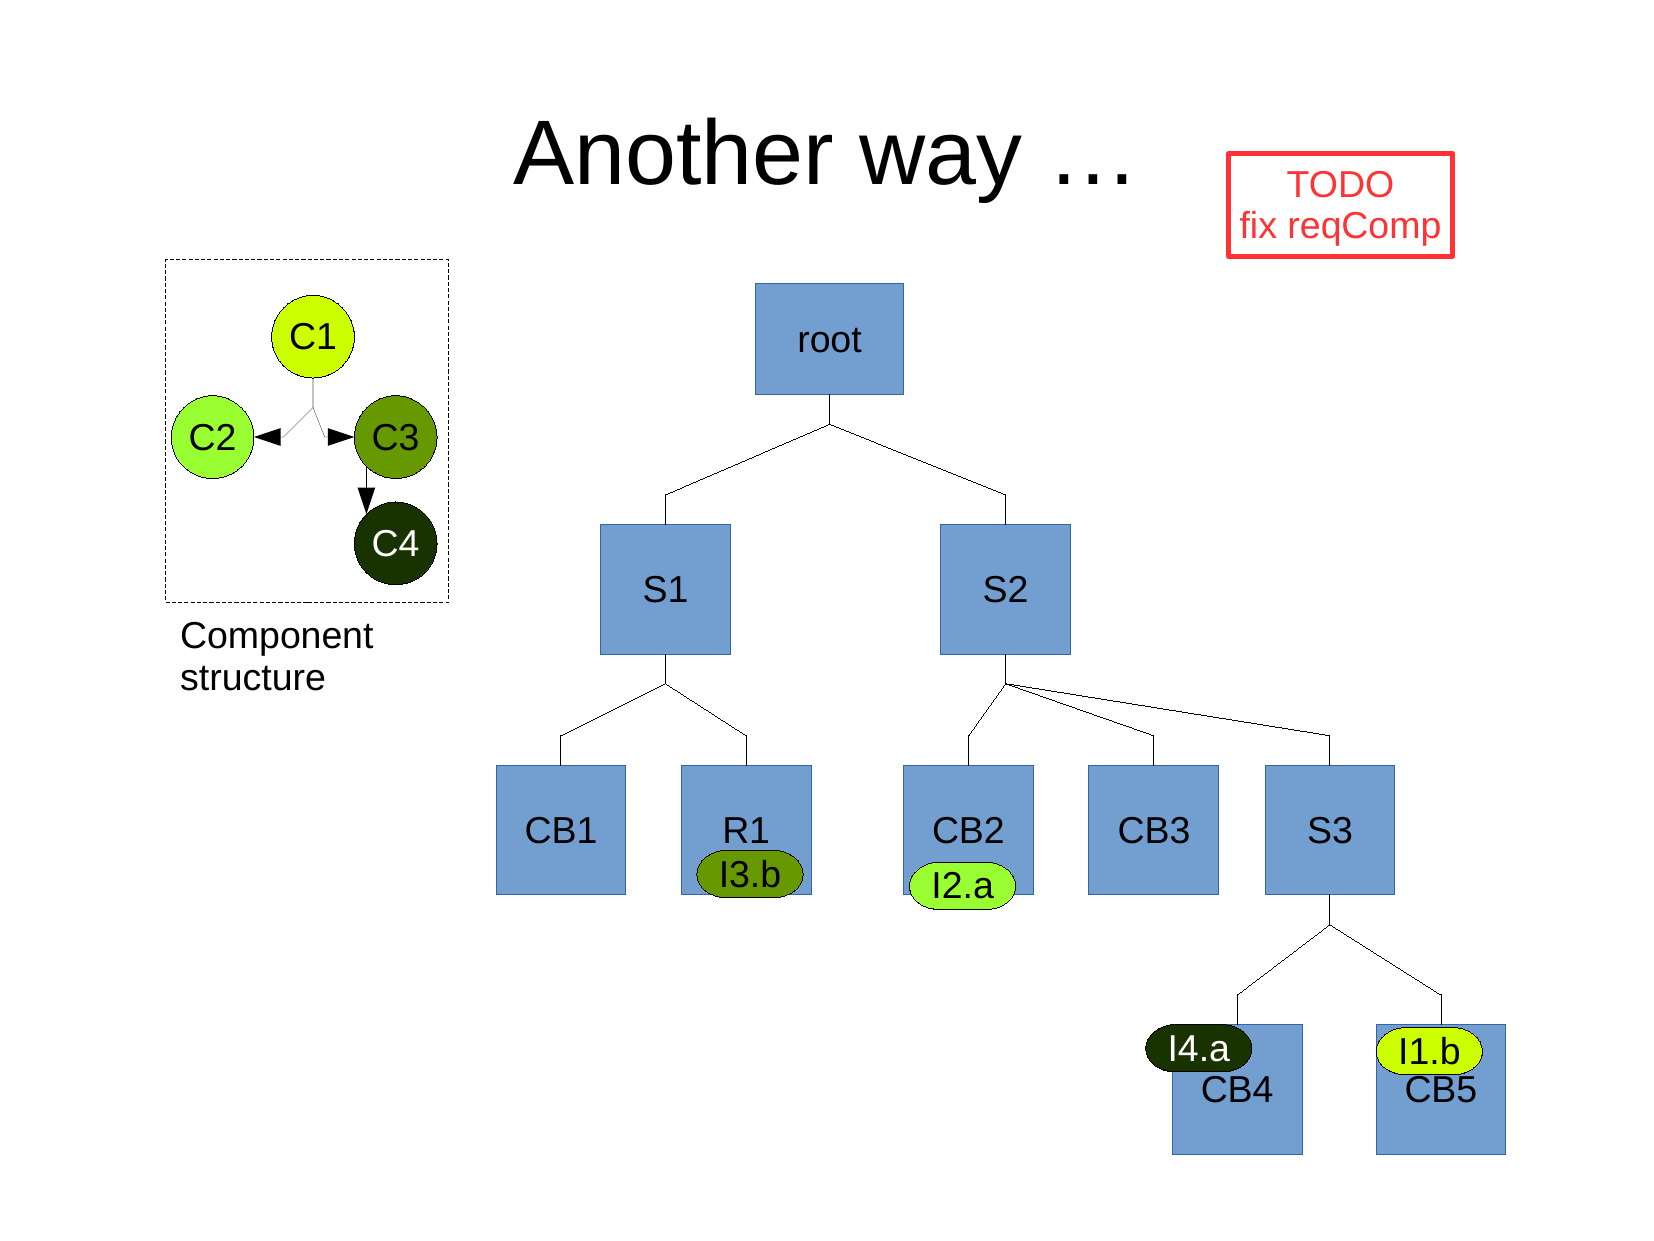

# Another way …
TODO
fix reqComp
root
C1
C2
C3
C4
S1
S2
Component
structure
CB1
R1
CB2
CB3
S3
I3.b
I2.a
I4.a
CB4
CB5
I1.b